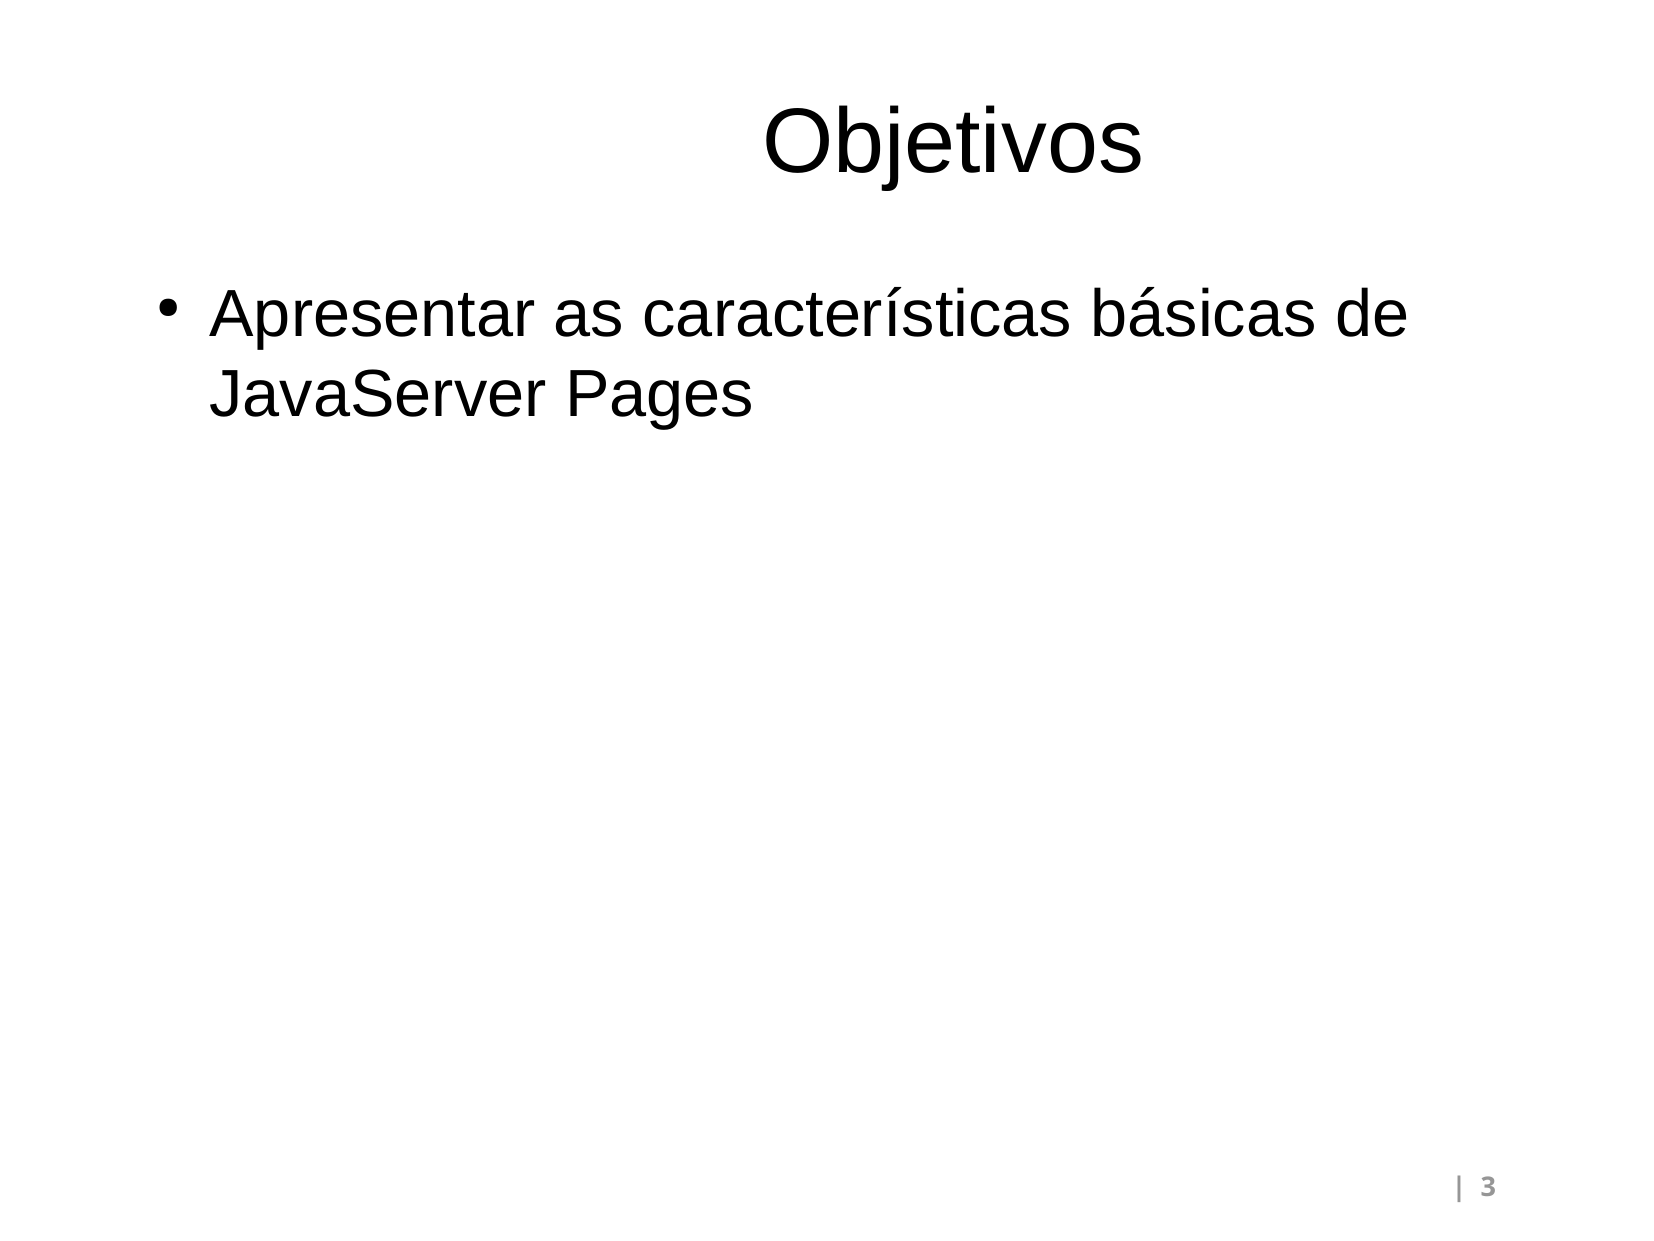

# Objetivos
Apresentar as características básicas de JavaServer Pages